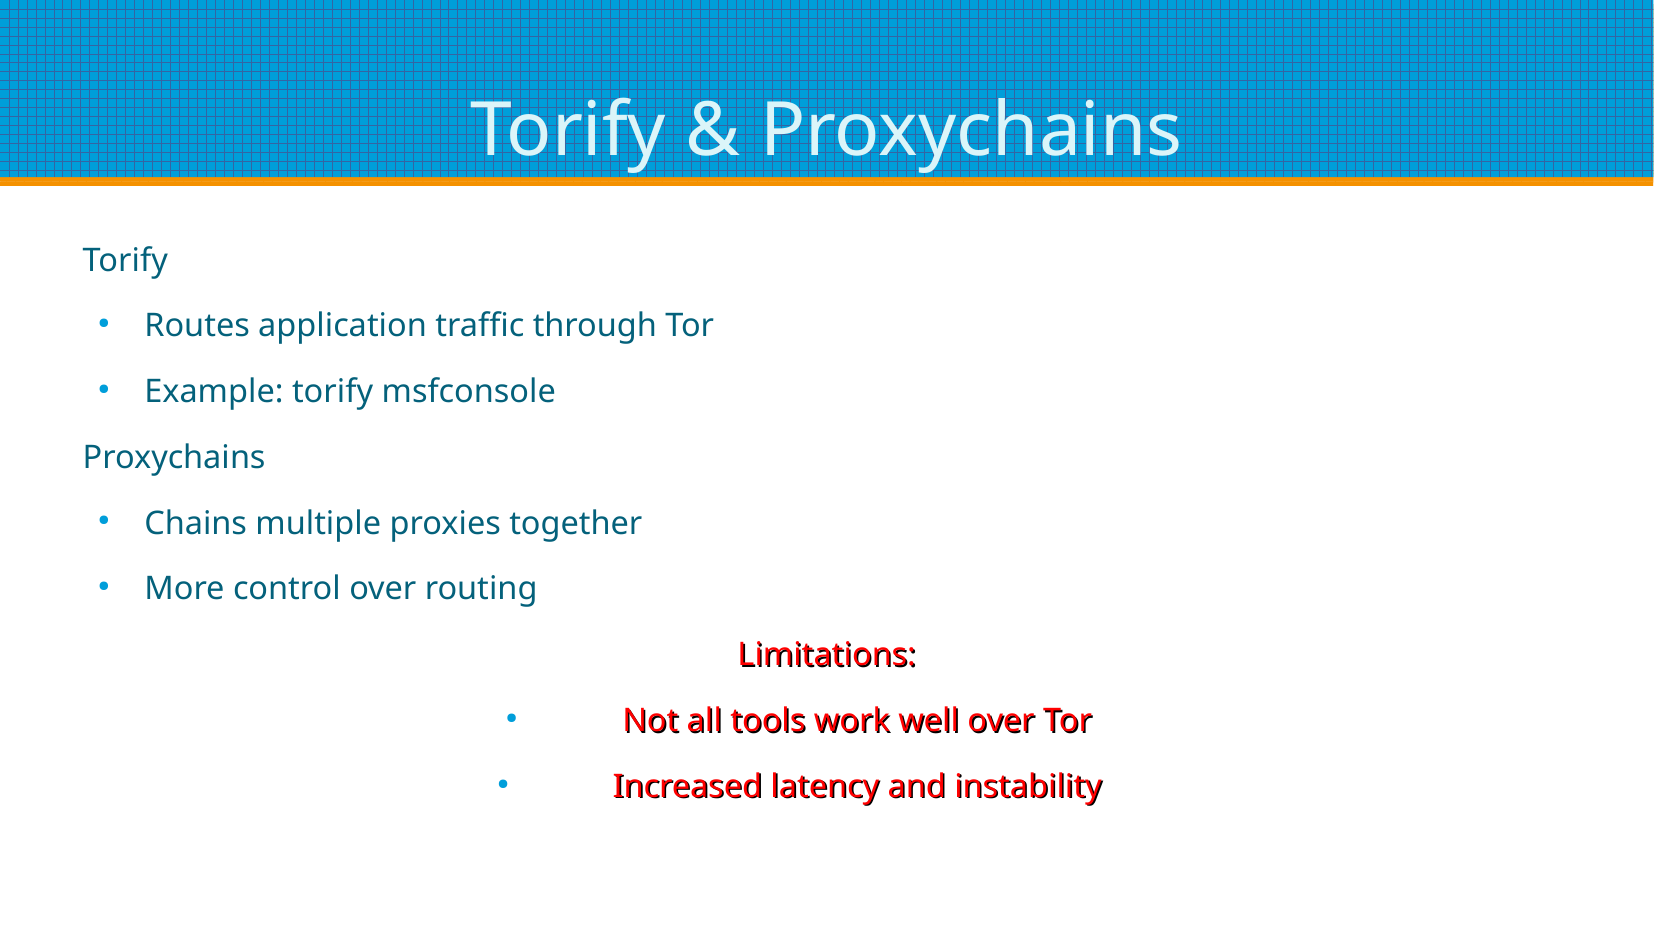

# Torify & Proxychains
Torify
Routes application traffic through Tor
Example: torify msfconsole
Proxychains
Chains multiple proxies together
More control over routing
Limitations:
Not all tools work well over Tor
Increased latency and instability